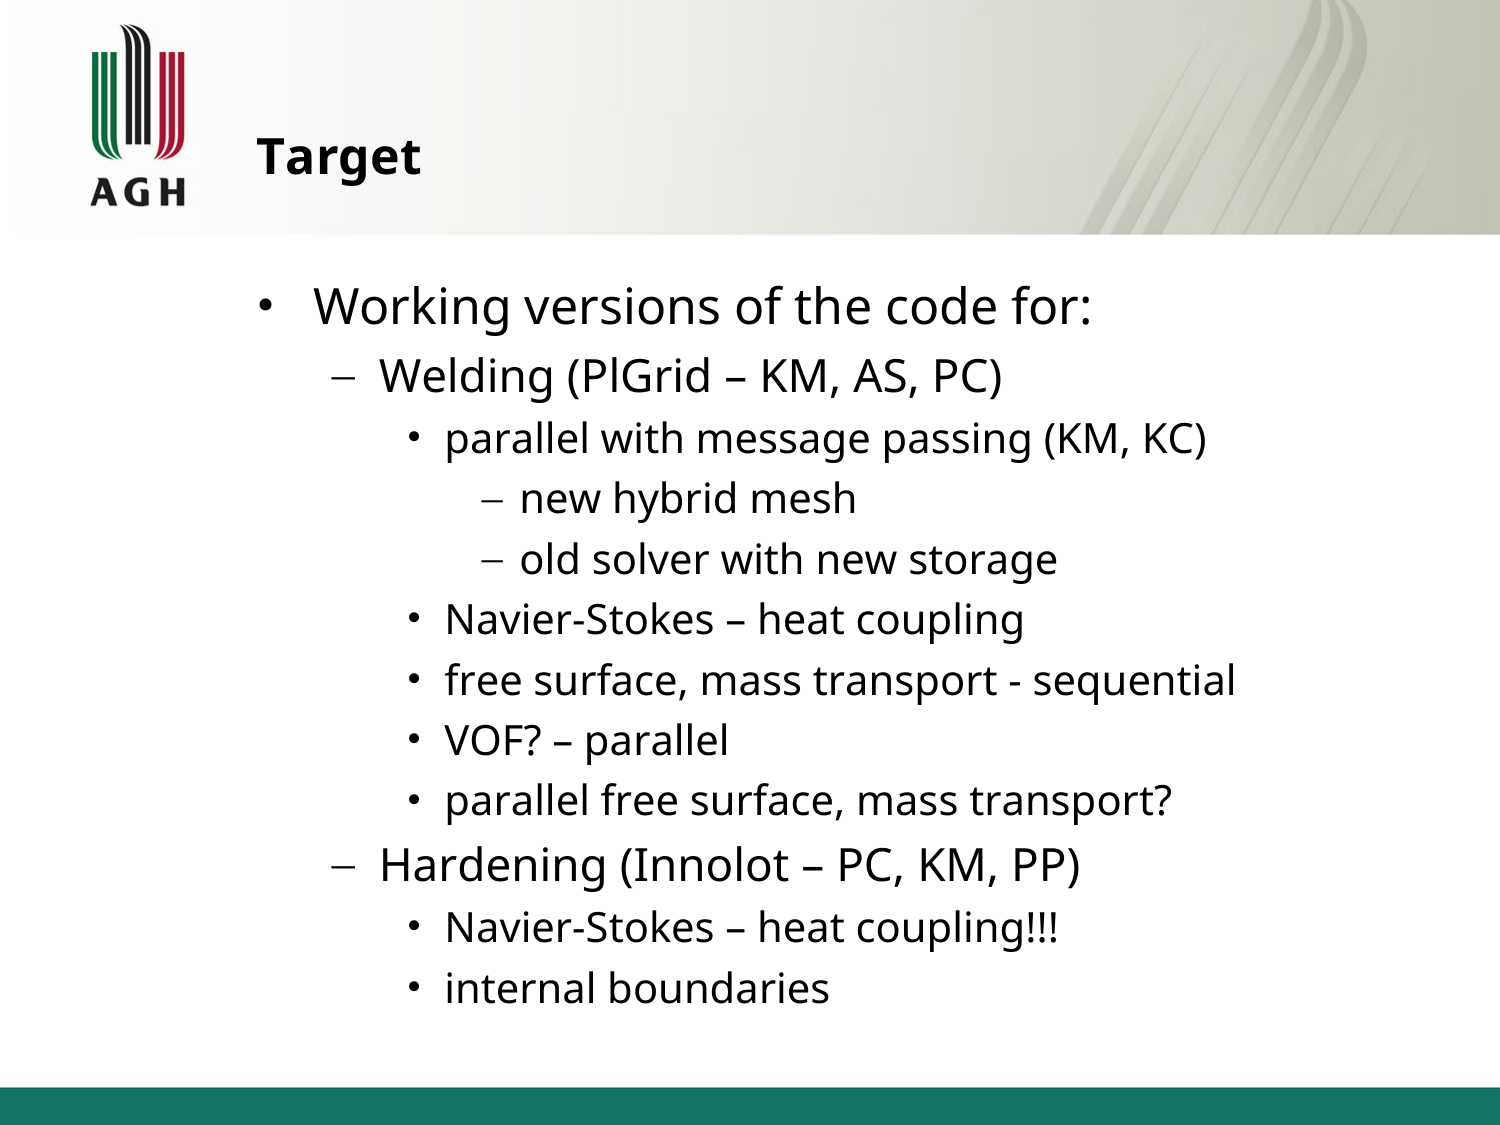

# Target
Working versions of the code for:
Welding (PlGrid – KM, AS, PC)
parallel with message passing (KM, KC)
new hybrid mesh
old solver with new storage
Navier-Stokes – heat coupling
free surface, mass transport - sequential
VOF? – parallel
parallel free surface, mass transport?
Hardening (Innolot – PC, KM, PP)
Navier-Stokes – heat coupling!!!
internal boundaries